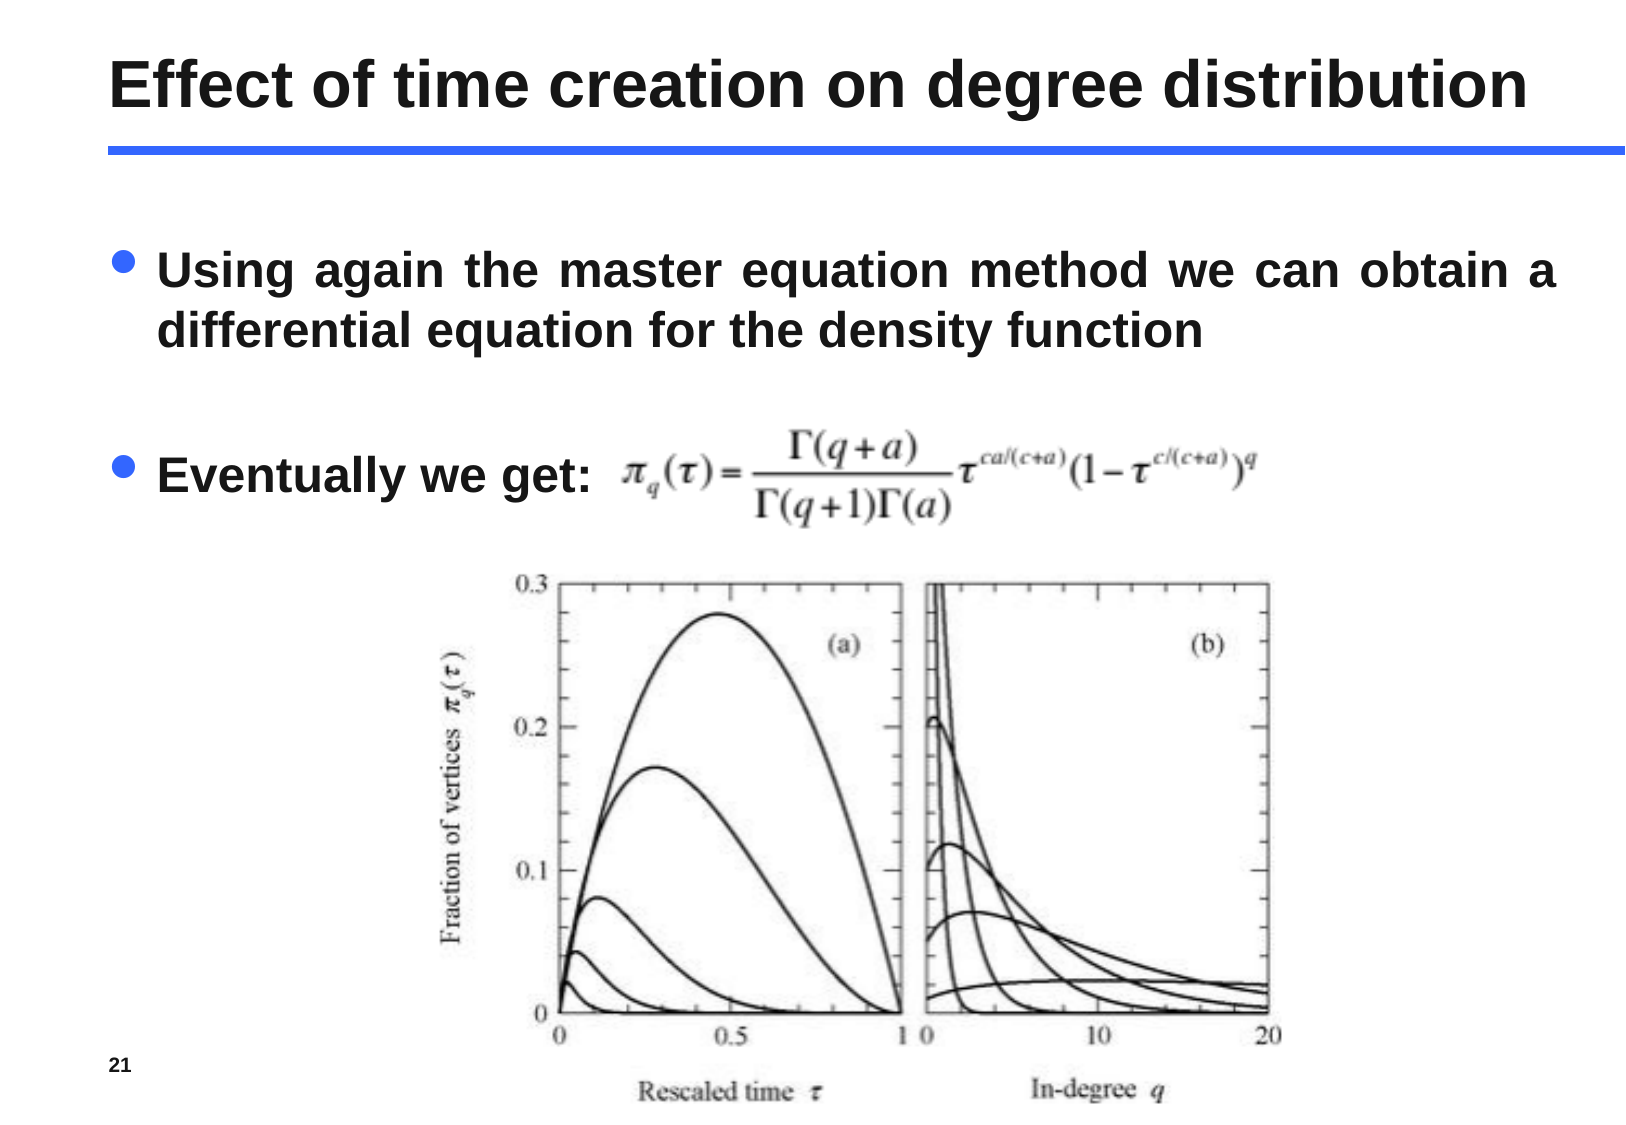

# Effect of time creation on degree distribution
Using again the master equation method we can obtain a differential equation for the density function
Eventually we get: